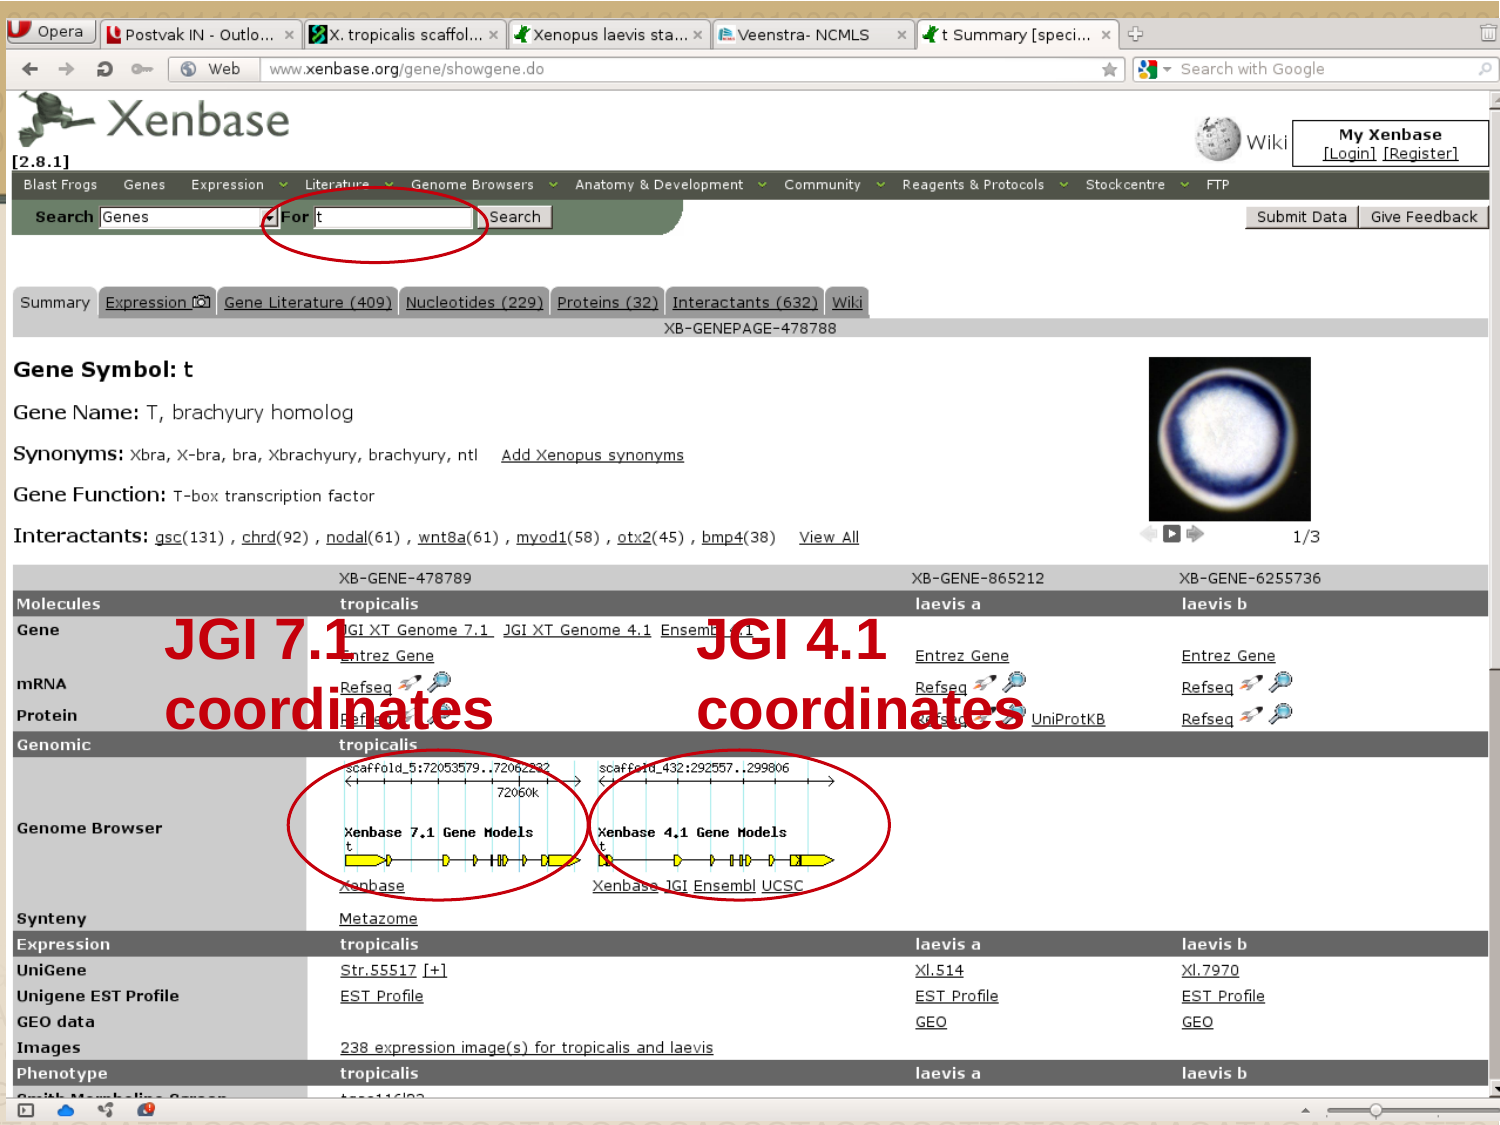

# Your favorite gene
Search by gene name is (not yet) available for JGI 7.1
Get coordinates from Xenbase!
JGI 7.1 coordinates
JGI 4.1 coordinates